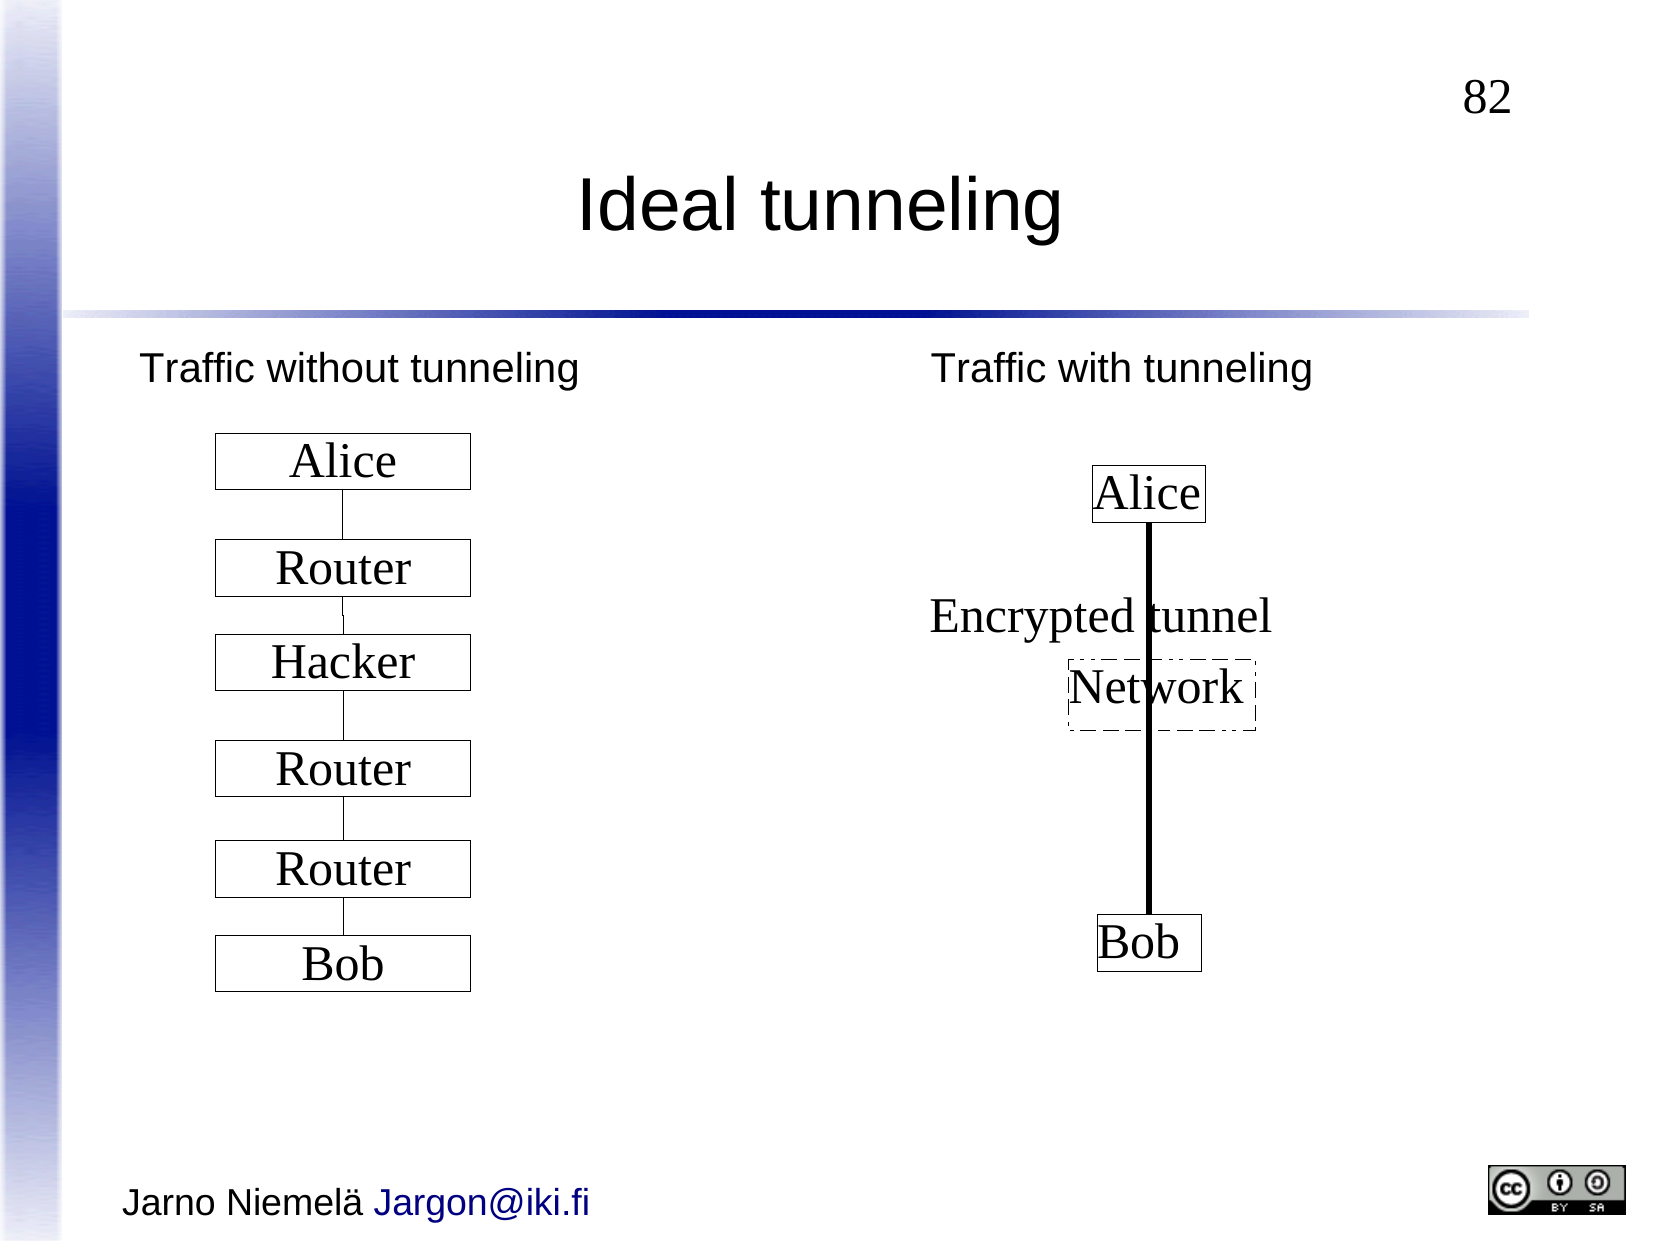

# Ideal tunneling
Traffic without tunneling 		 			Traffic with tunneling
Alice
Router
Hacker
Router
Router
Bob
Alice
Encrypted tunnel
Network
Bob